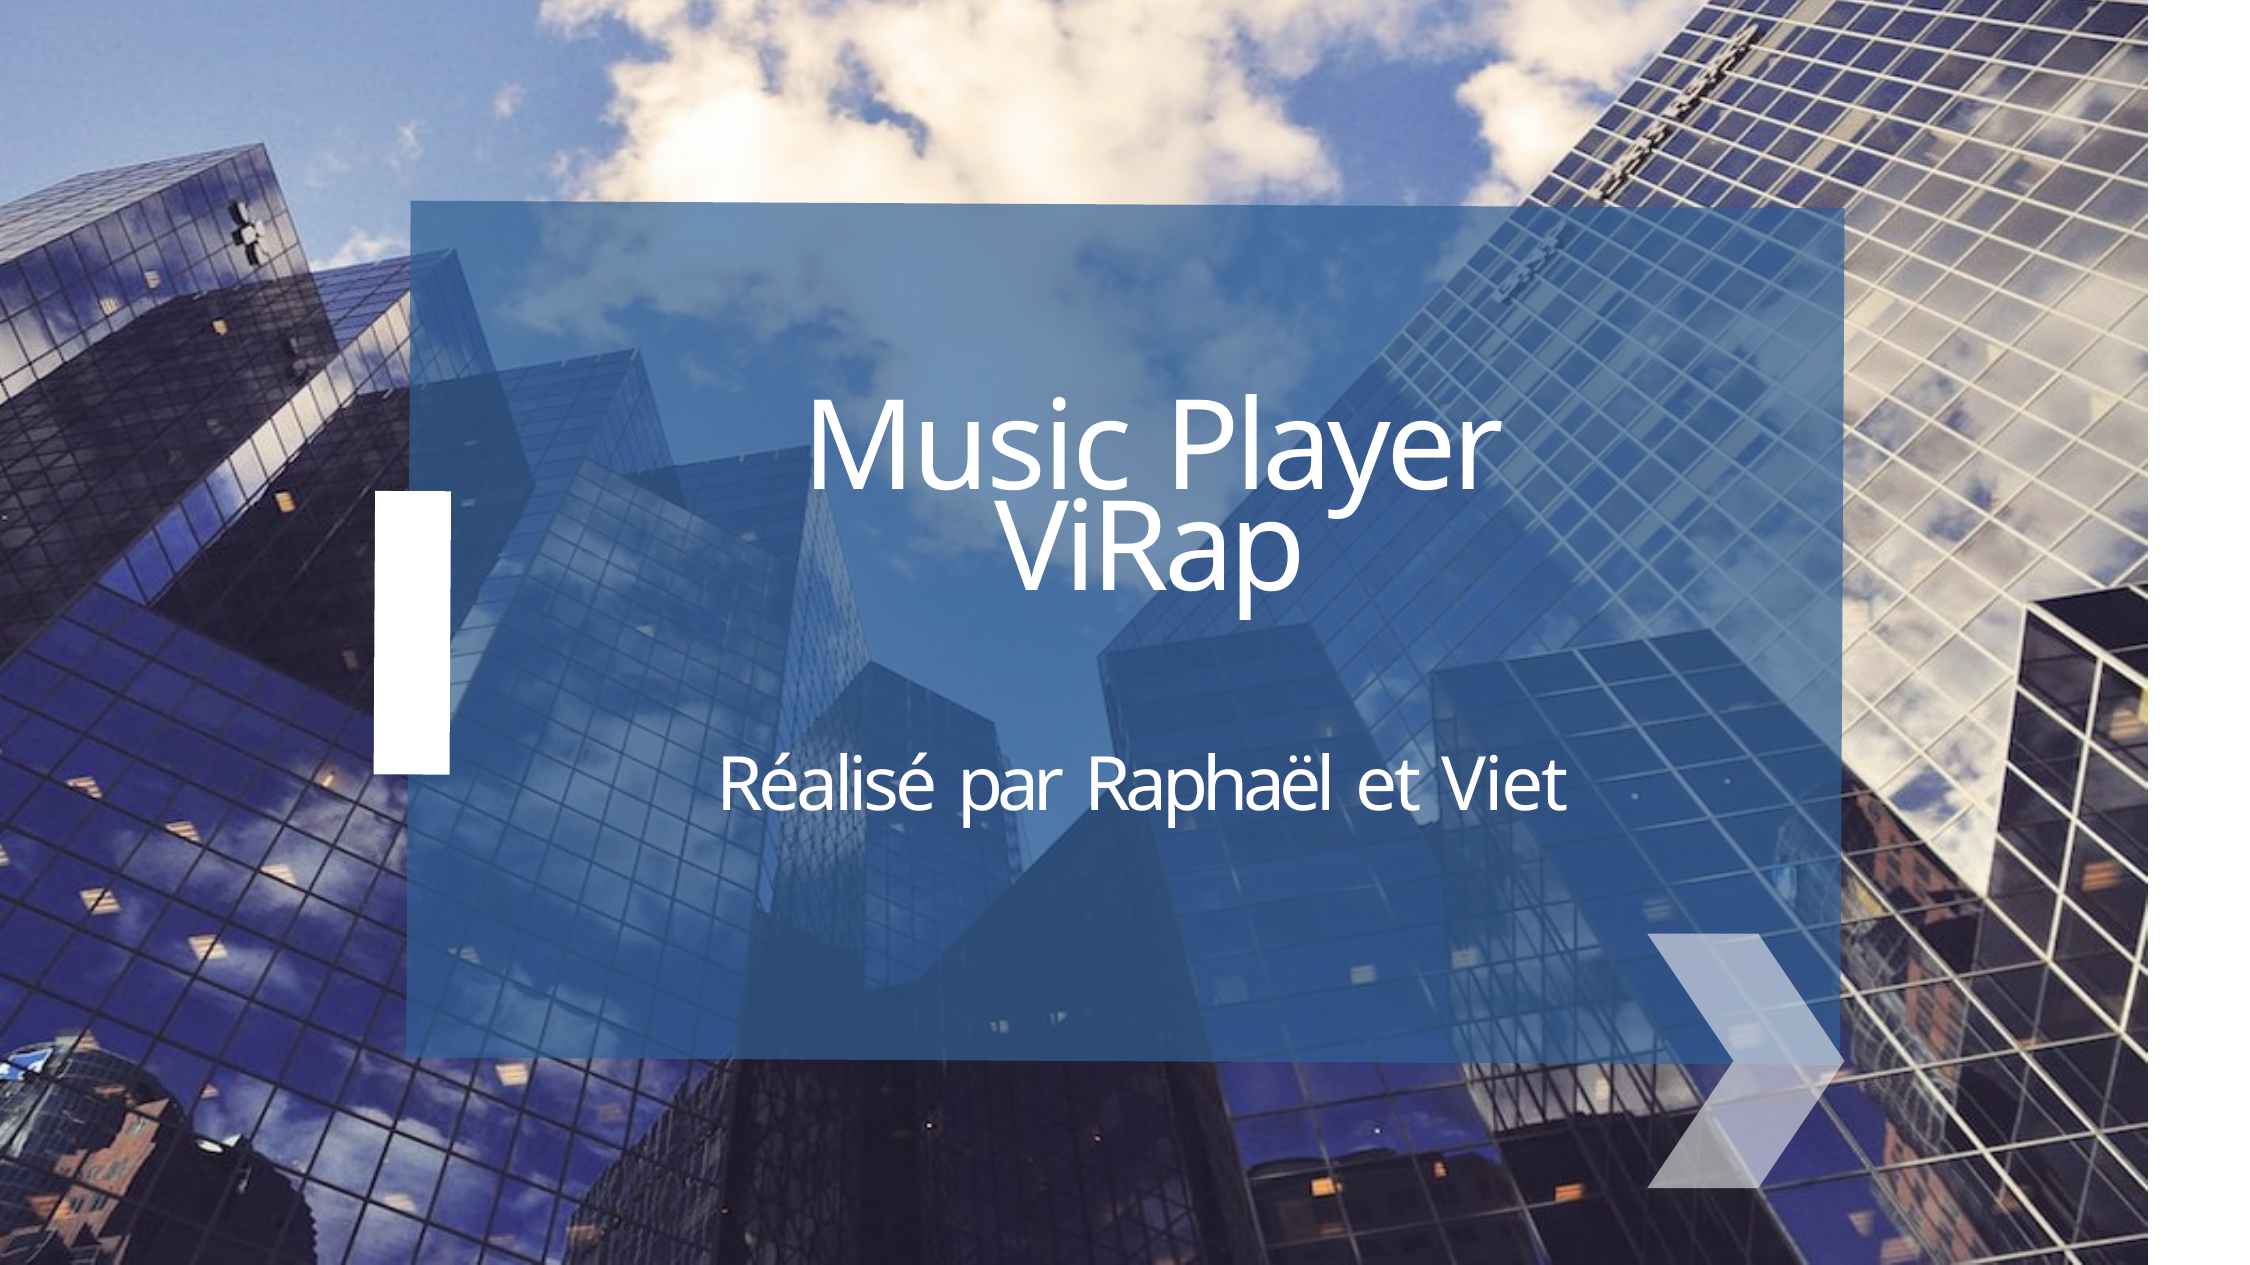

# Music Player ViRap
Réalisé par Raphaël et Viet